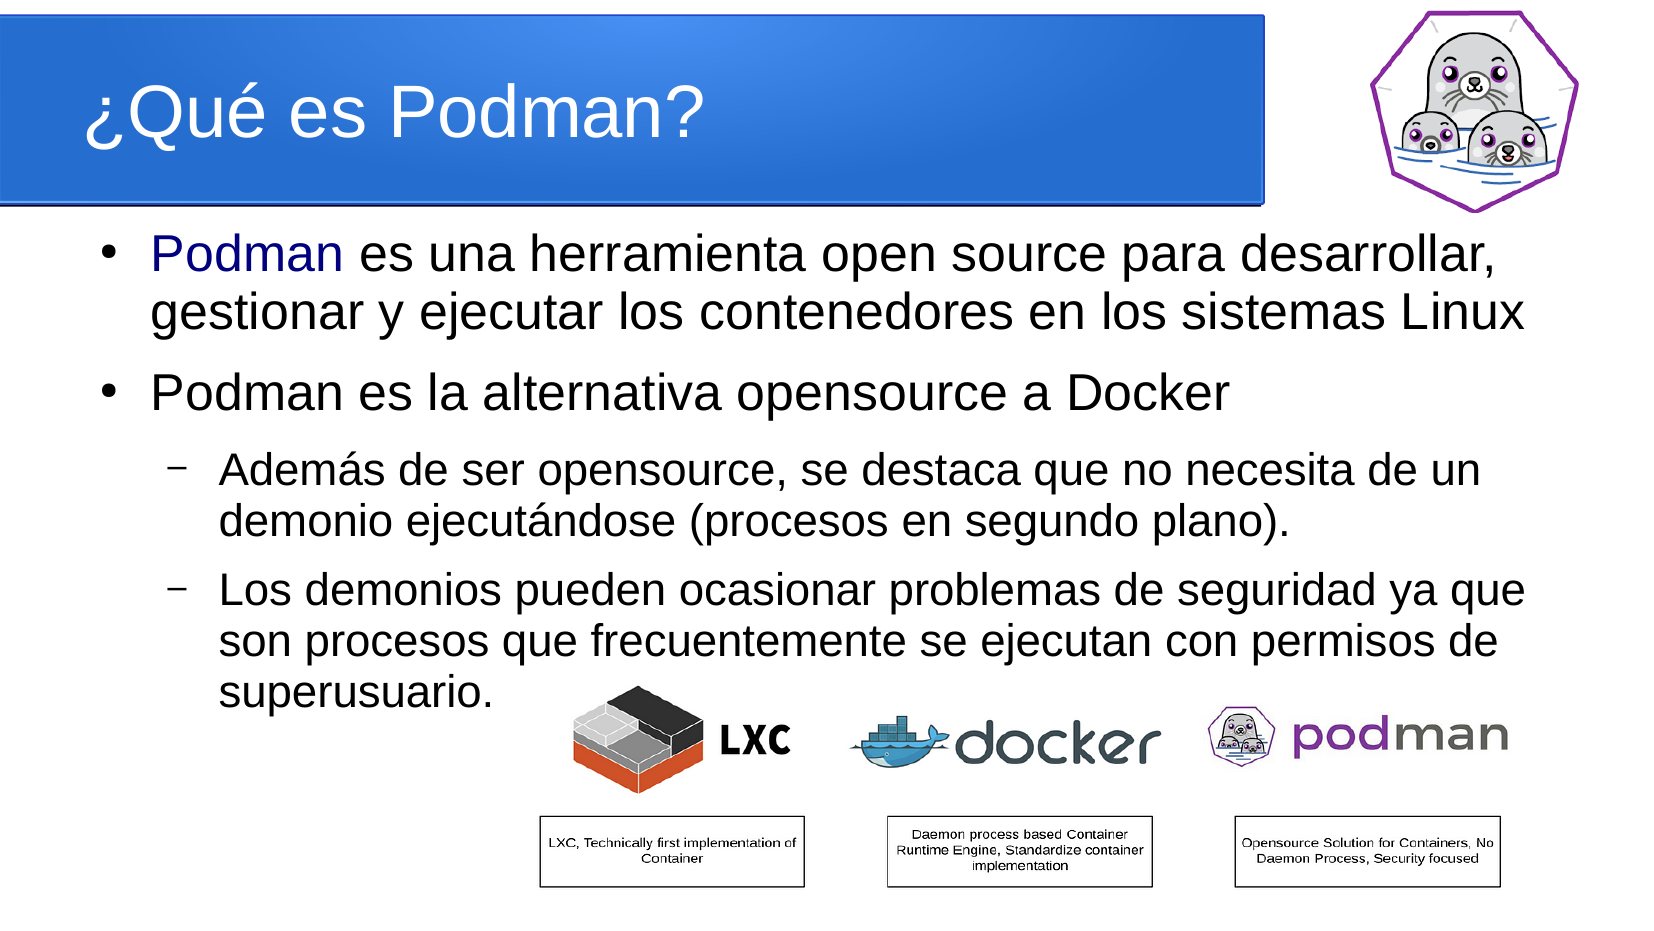

# ¿Qué es Podman?
Podman es una herramienta open source para desarrollar, gestionar y ejecutar los contenedores en los sistemas Linux
Podman es la alternativa opensource a Docker
Además de ser opensource, se destaca que no necesita de un demonio ejecutándose (procesos en segundo plano).
Los demonios pueden ocasionar problemas de seguridad ya que son procesos que frecuentemente se ejecutan con permisos de superusuario.